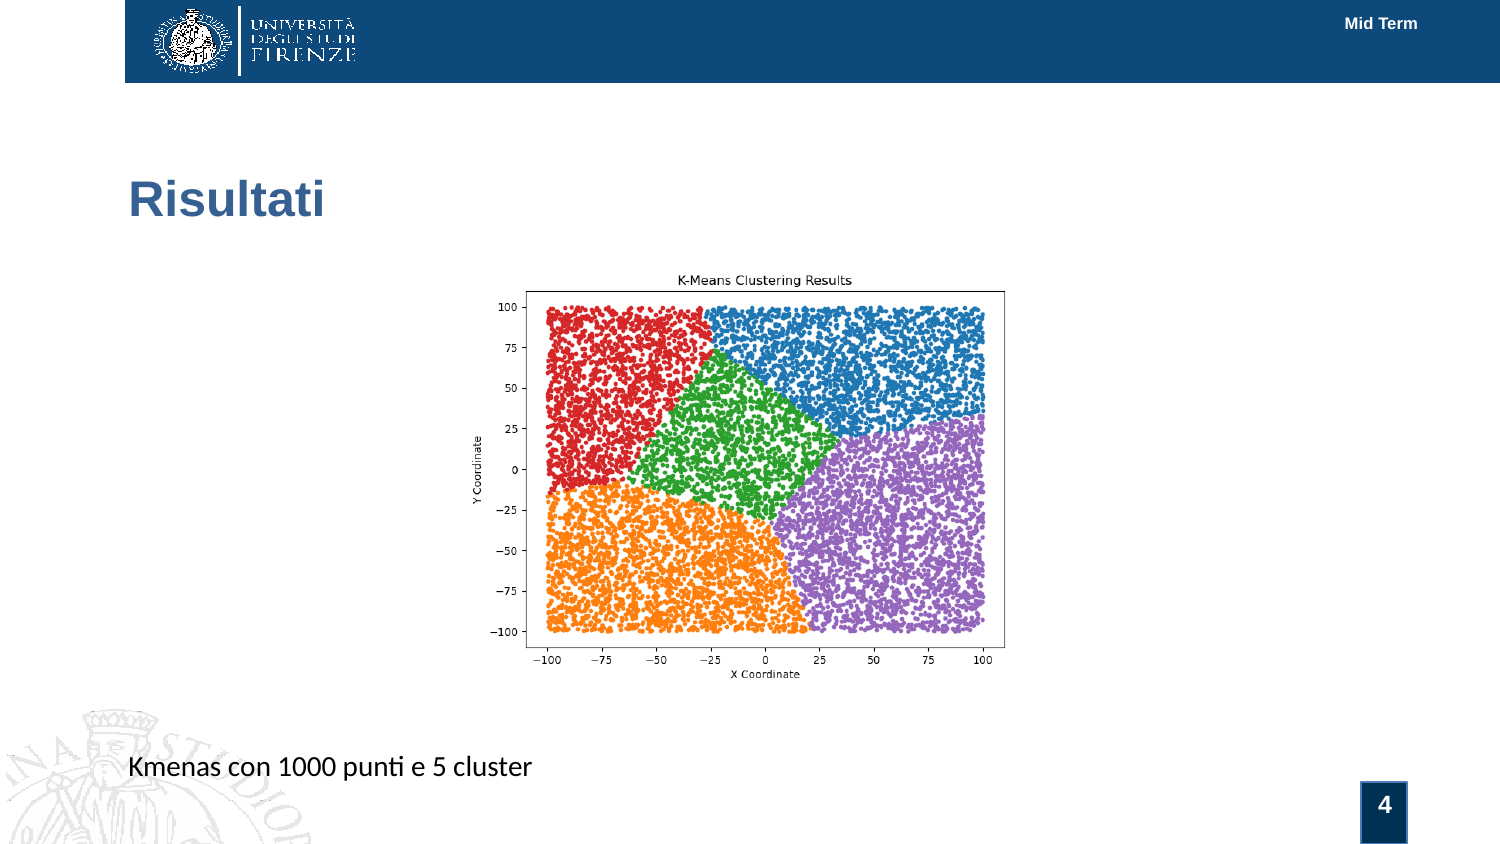

Mid Term
Risultati
Kmenas con 1000 punti e 5 cluster